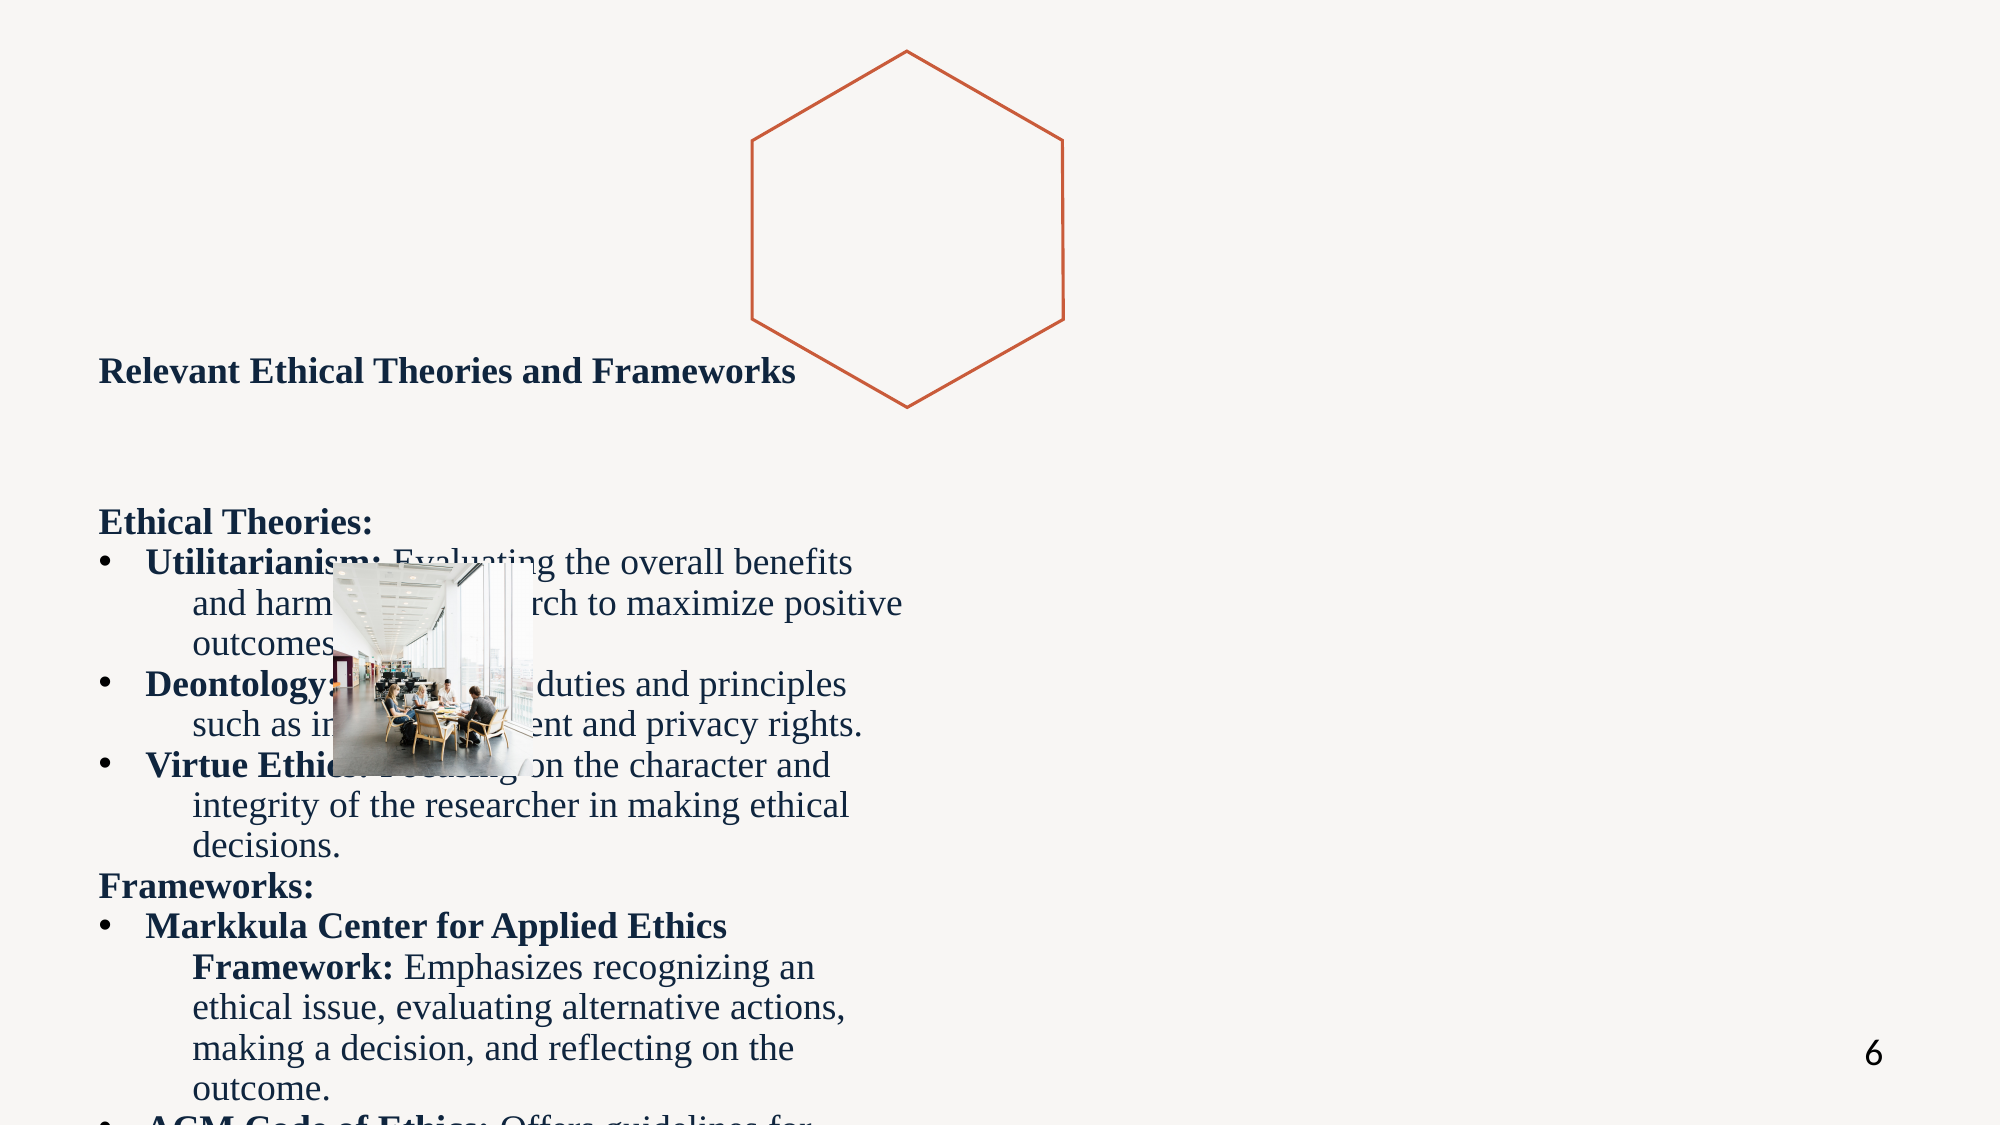

# Relevant Ethical Theories and Frameworks
Ethical Theories:
Utilitarianism: Evaluating the overall benefits and harms of the research to maximize positive outcomes.
Deontology: Adhering to duties and principles such as informed consent and privacy rights.
Virtue Ethics: Focusing on the character and integrity of the researcher in making ethical decisions.
Frameworks:
Markkula Center for Applied Ethics Framework: Emphasizes recognizing an ethical issue, evaluating alternative actions, making a decision, and reflecting on the outcome.
ACM Code of Ethics: Offers guidelines for maintaining professional conduct and ethical decision-making in computing.